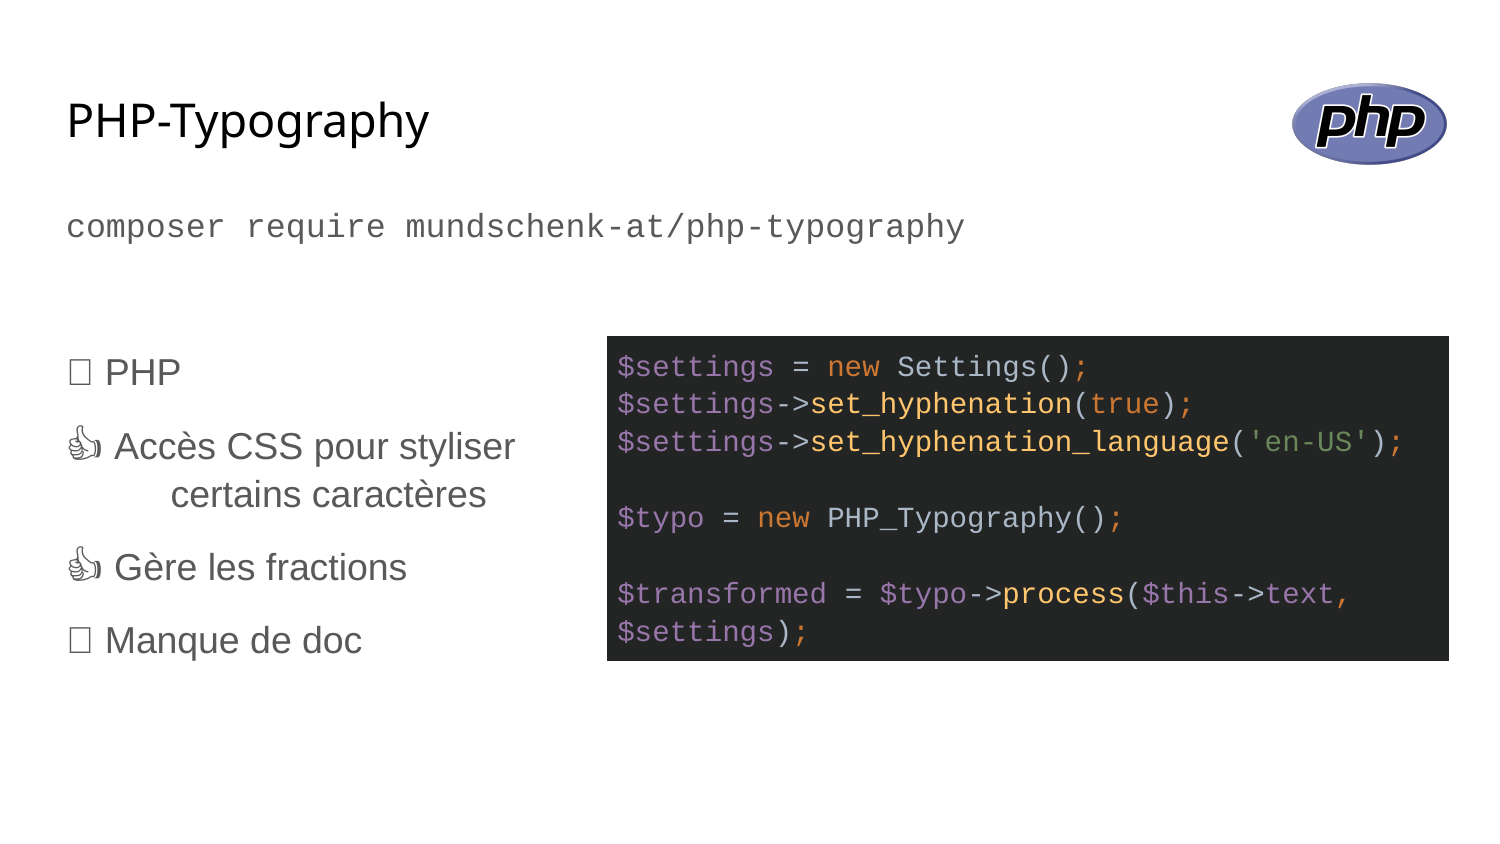

# PHP-Typography
composer require mundschenk-at/php-typography
💬 PHP
👍 Accès CSS pour styliser certains caractères
👍 Gère les fractions
❌ Manque de doc
| $settings = new Settings(); $settings->set\_hyphenation(true); $settings->set\_hyphenation\_language('en-US'); $typo = new PHP\_Typography(); $transformed = $typo->process($this->text, $settings); |
| --- |